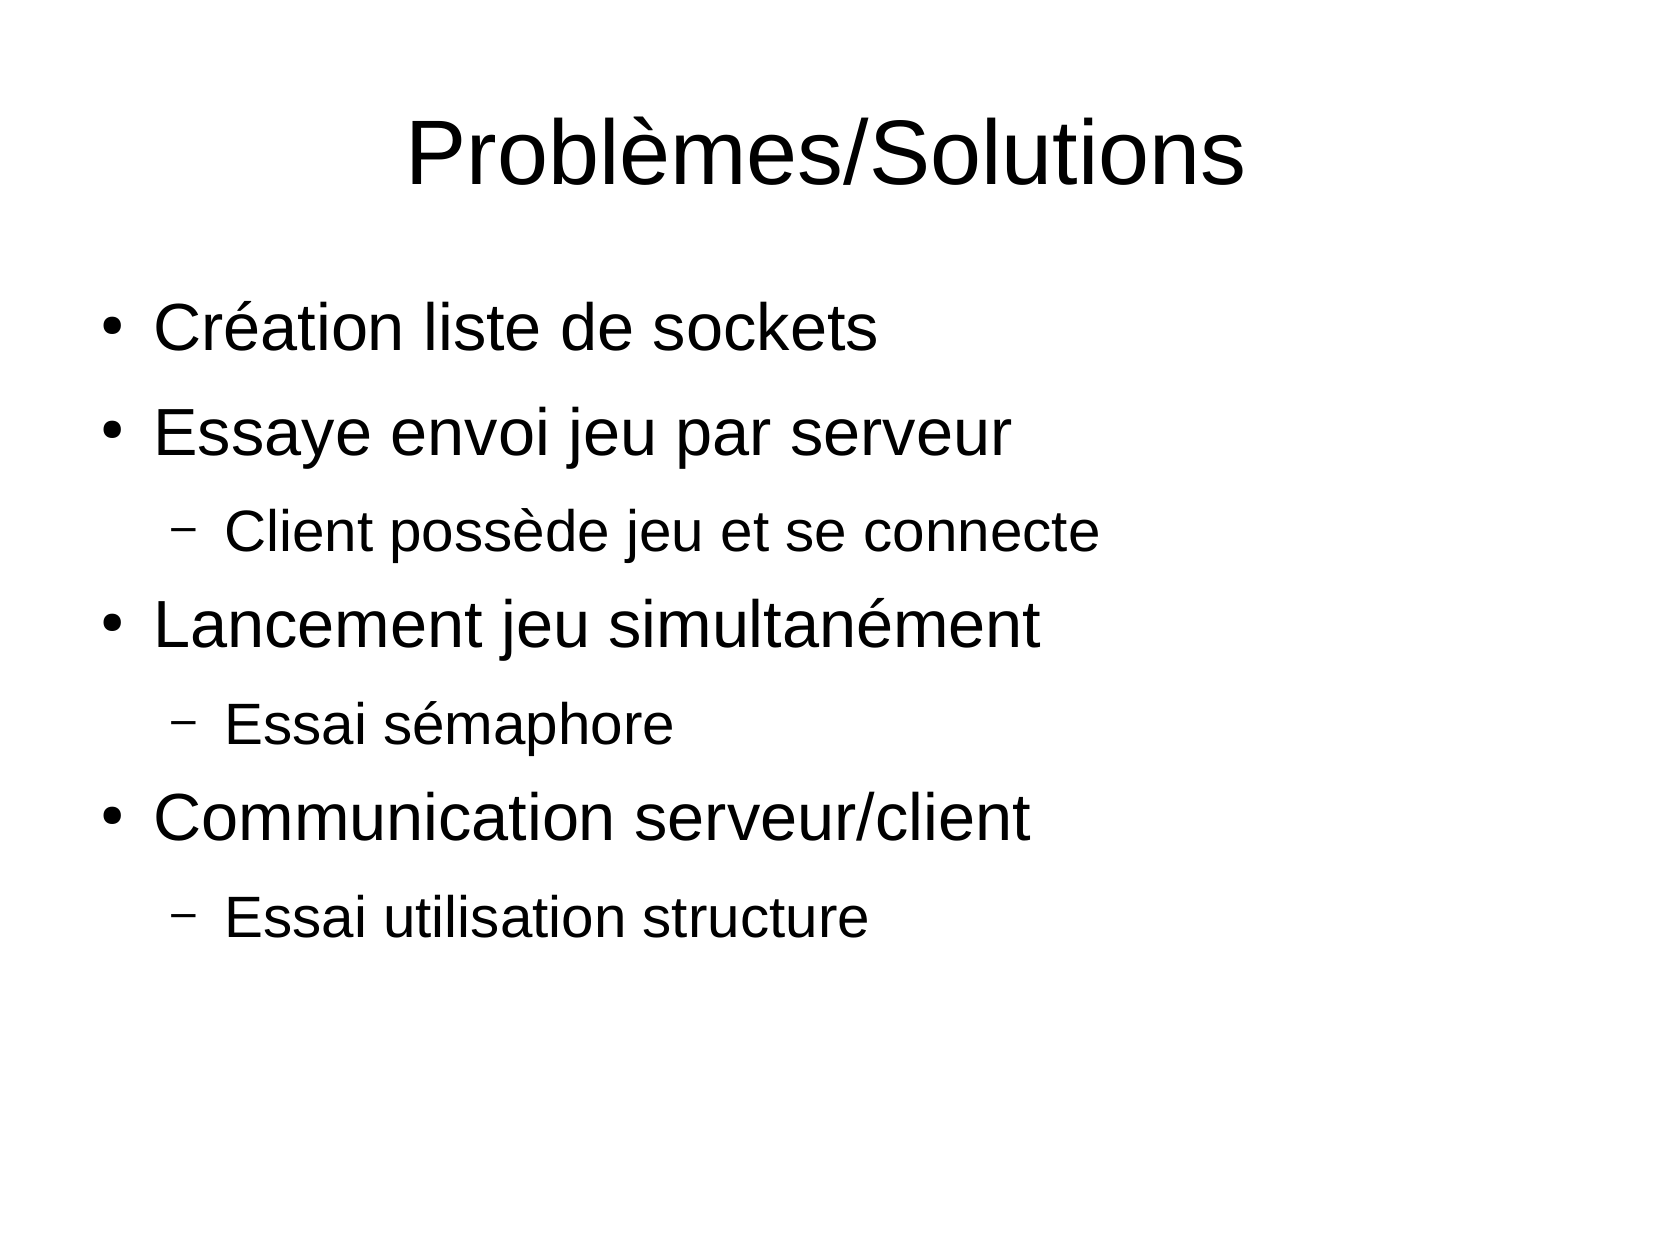

# Problèmes/Solutions
Création liste de sockets
Essaye envoi jeu par serveur
Client possède jeu et se connecte
Lancement jeu simultanément
Essai sémaphore
Communication serveur/client
Essai utilisation structure